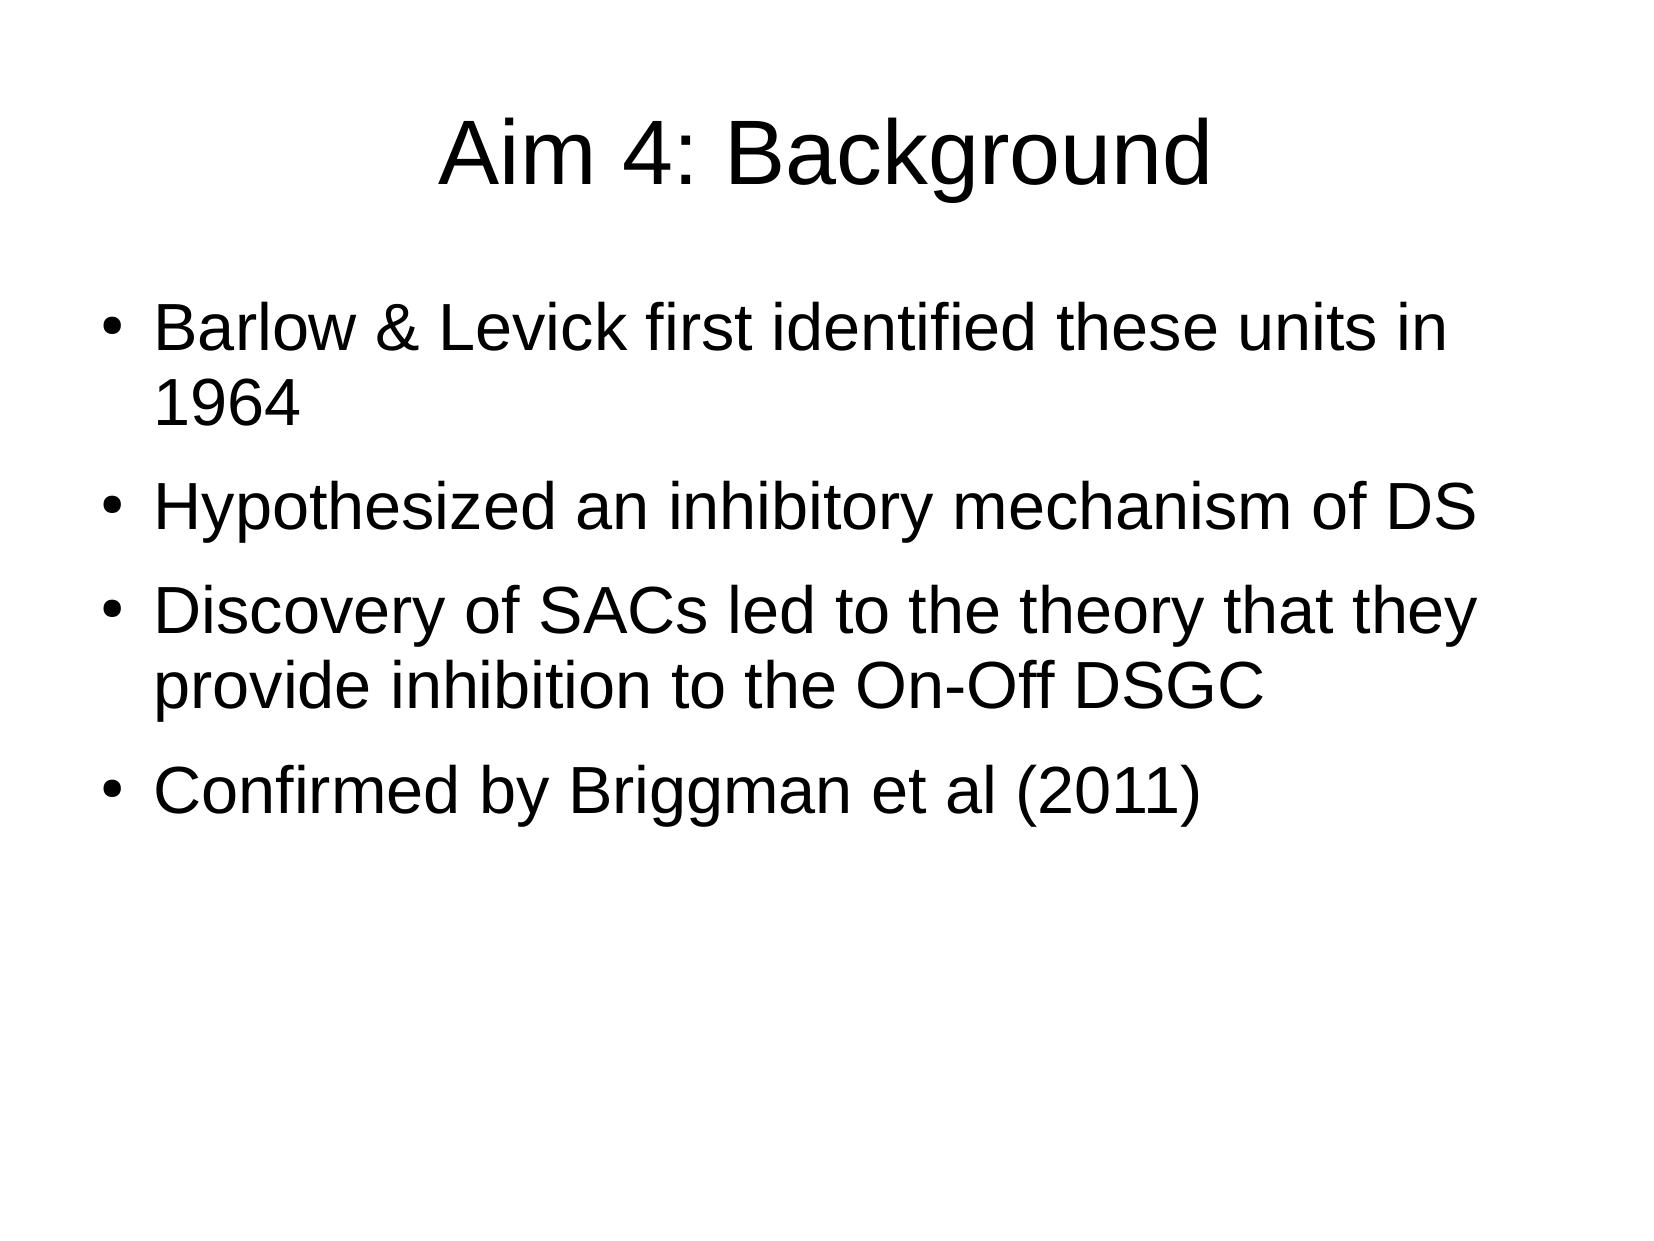

# Aim 4: Background
Barlow & Levick first identified these units in 1964
Hypothesized an inhibitory mechanism of DS
Discovery of SACs led to the theory that they provide inhibition to the On-Off DSGC
Confirmed by Briggman et al (2011)